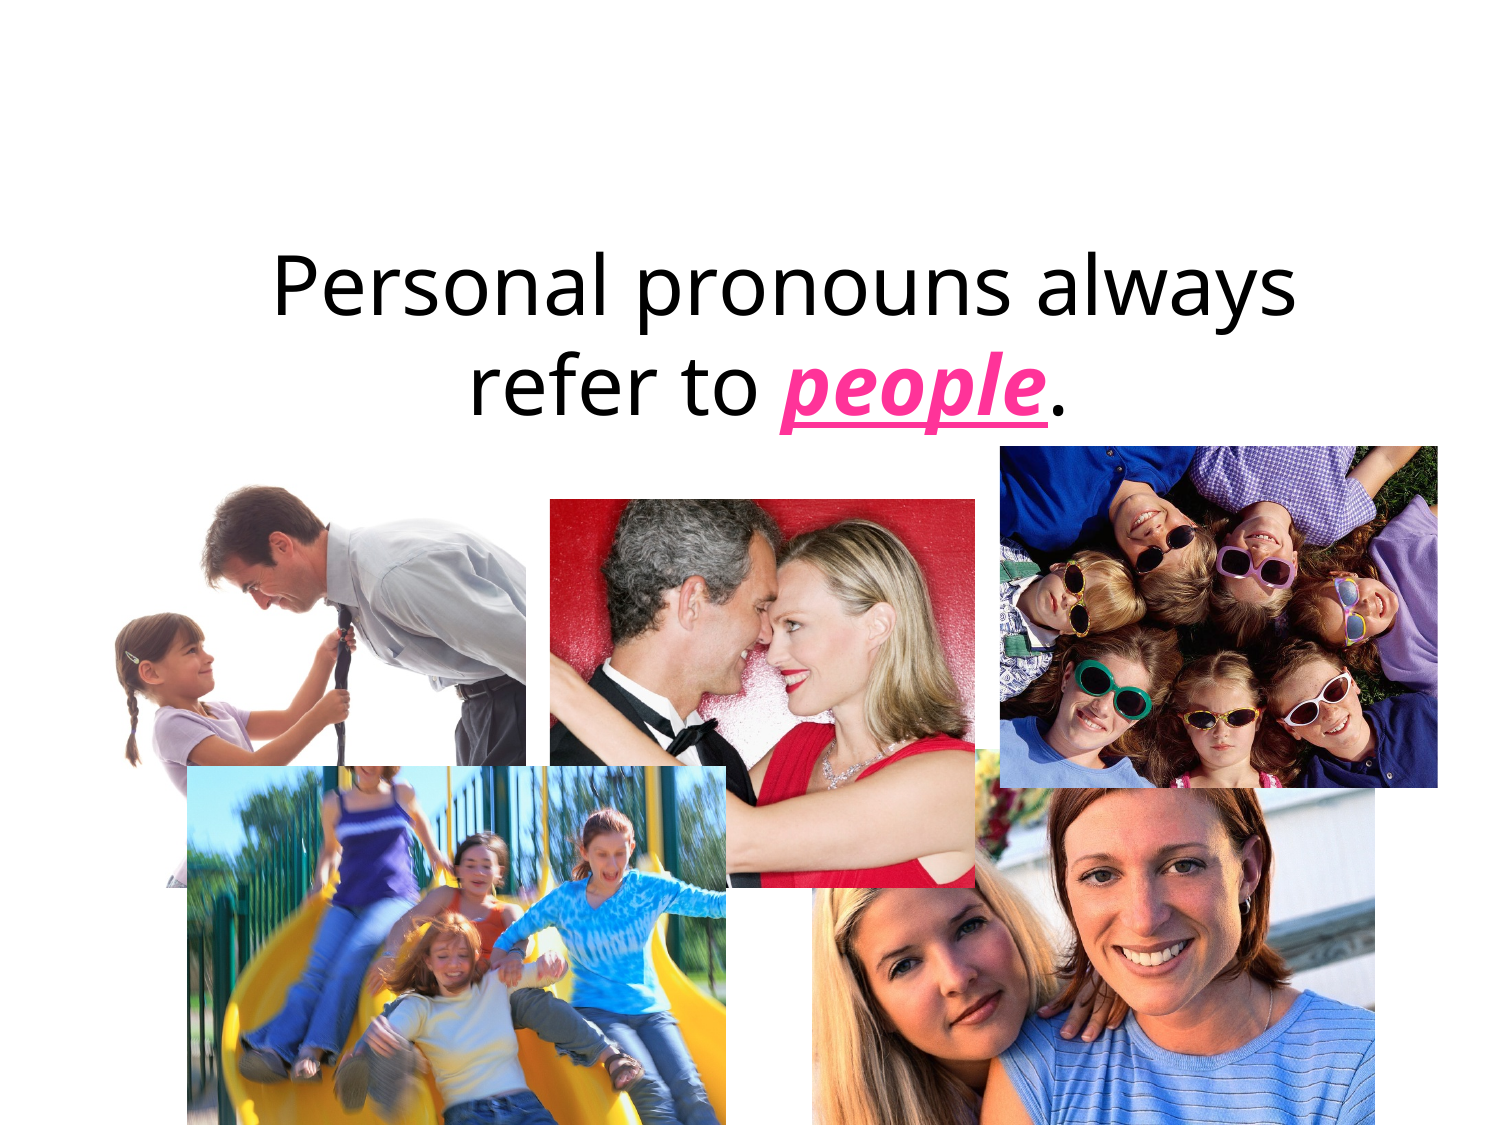

Personal Pronouns
 Personal pronouns always refer to people.